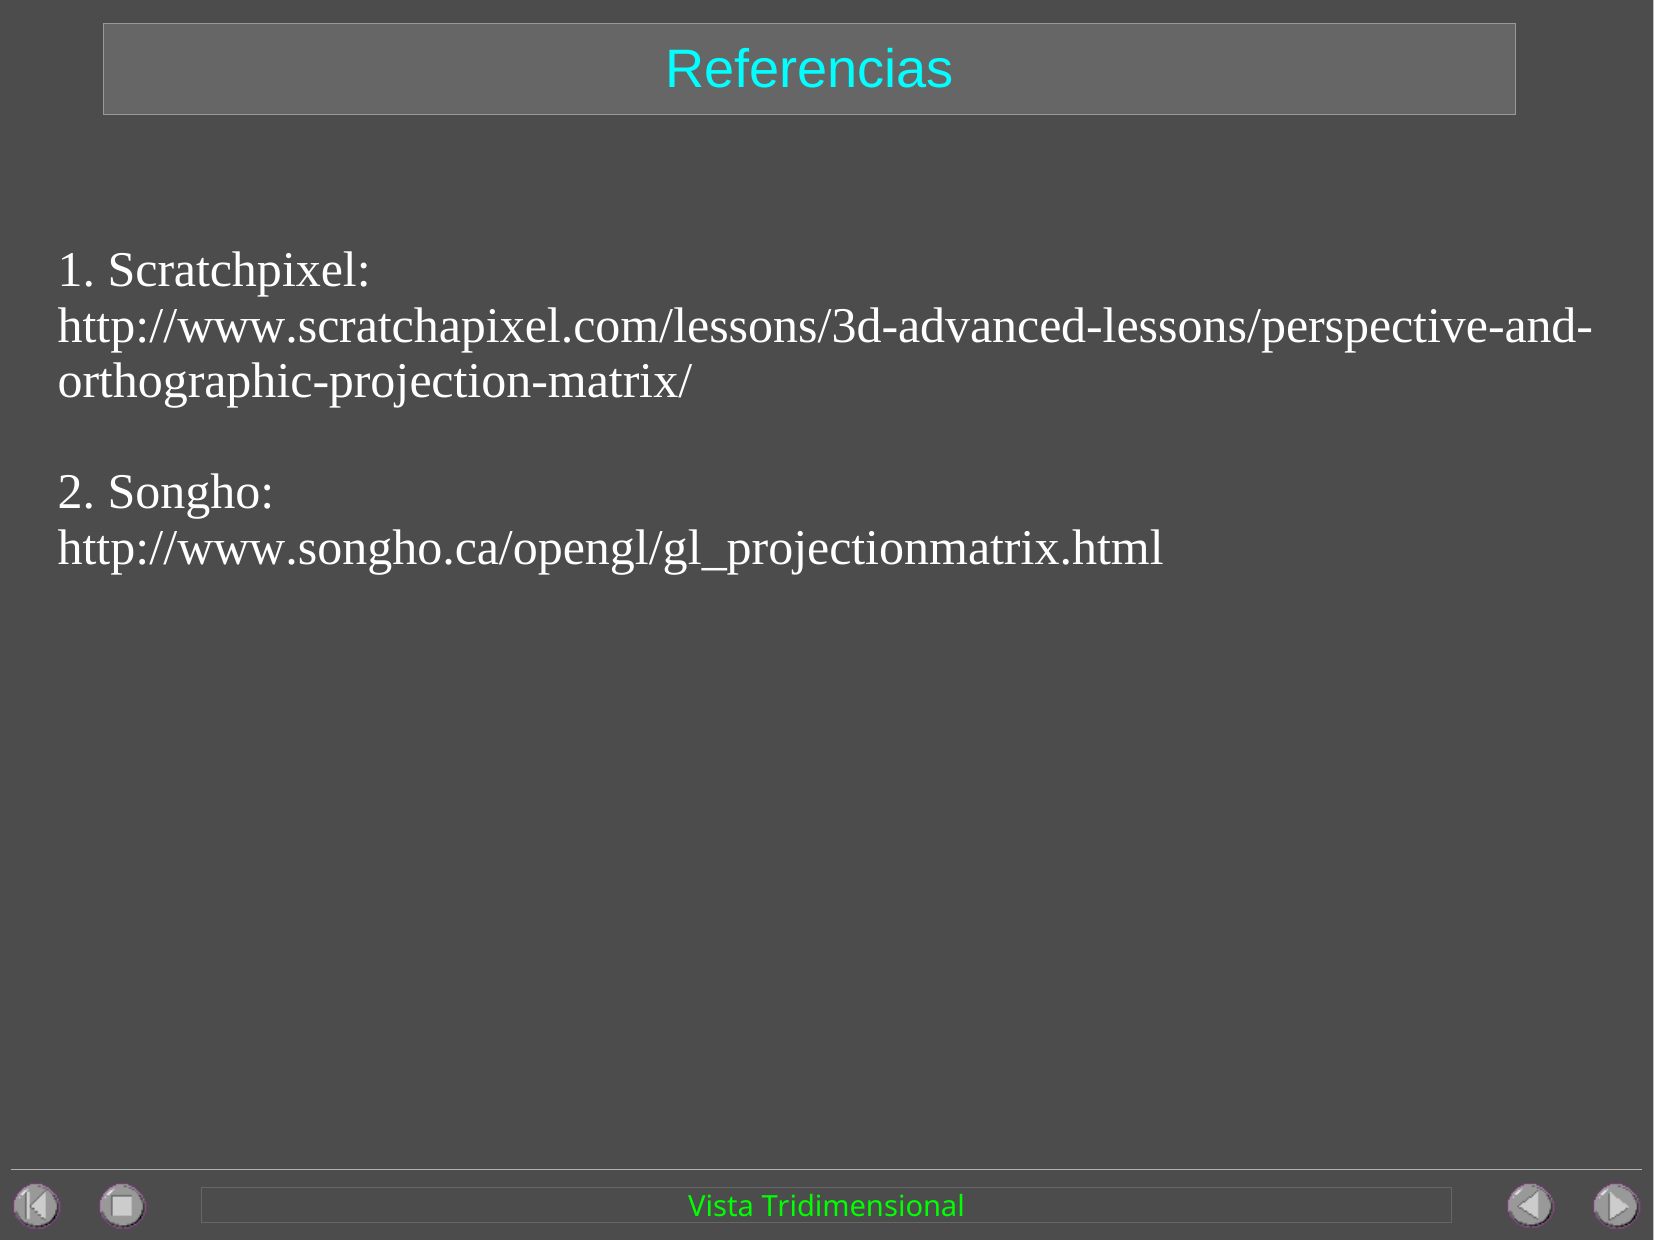

# Referencias
1. Scratchpixel:
http://www.scratchapixel.com/lessons/3d-advanced-lessons/perspective-and-orthographic-projection-matrix/
2. Songho:
http://www.songho.ca/opengl/gl_projectionmatrix.html